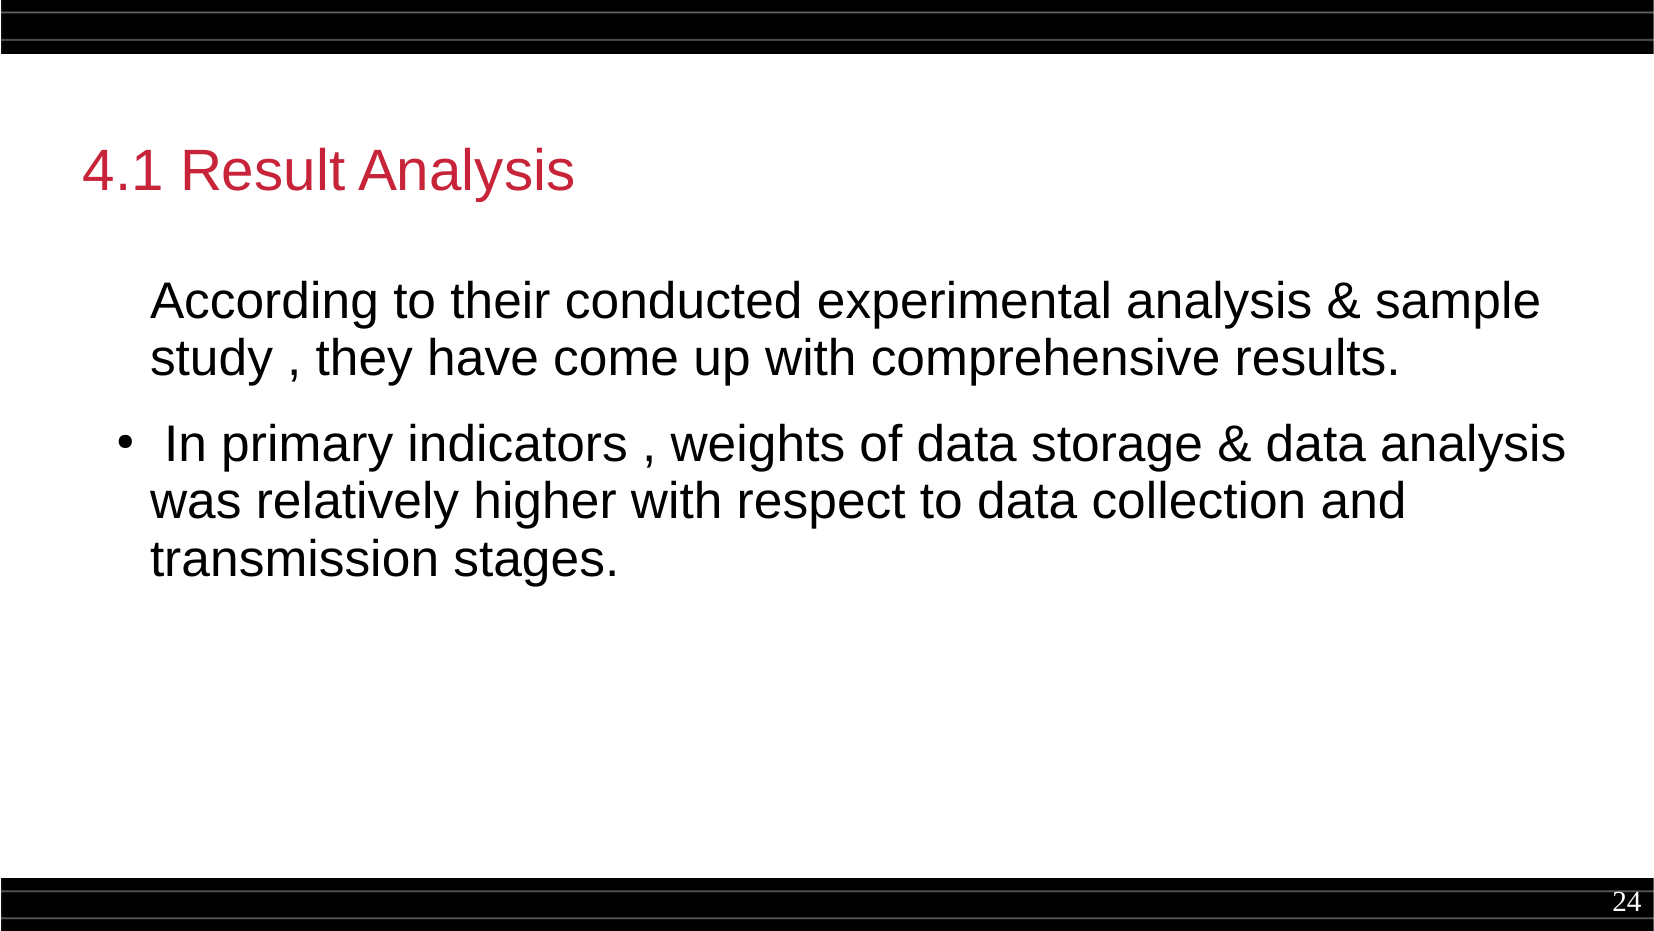

# 4.1 Result Analysis
According to their conducted experimental analysis & sample study , they have come up with comprehensive results.
 In primary indicators , weights of data storage & data analysis was relatively higher with respect to data collection and transmission stages.